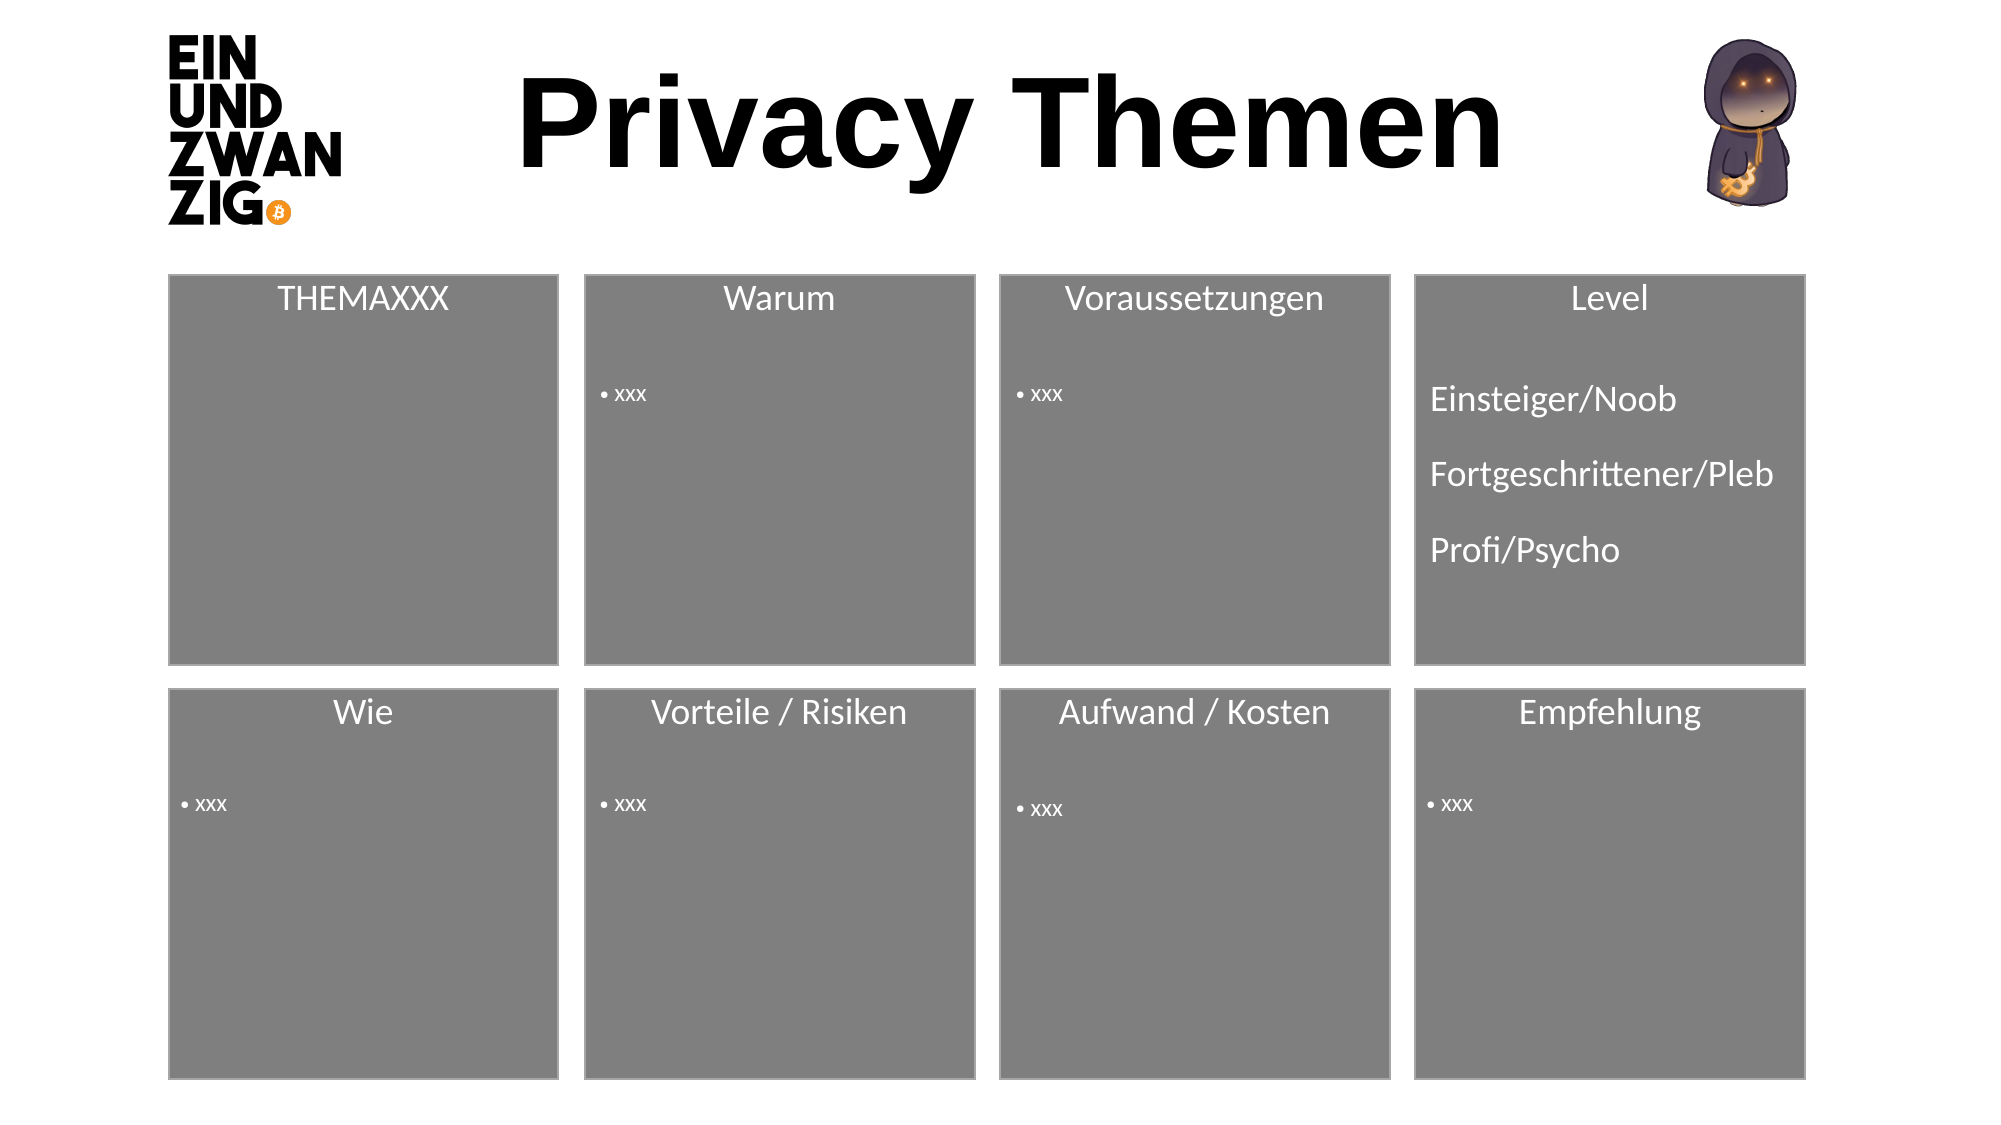

THEMAXXX
 xxx
 xxx
Einsteiger/Noob
Fortgeschrittener/Pleb
Profi/Psycho
 xxx
 xxx
 xxx
 xxx